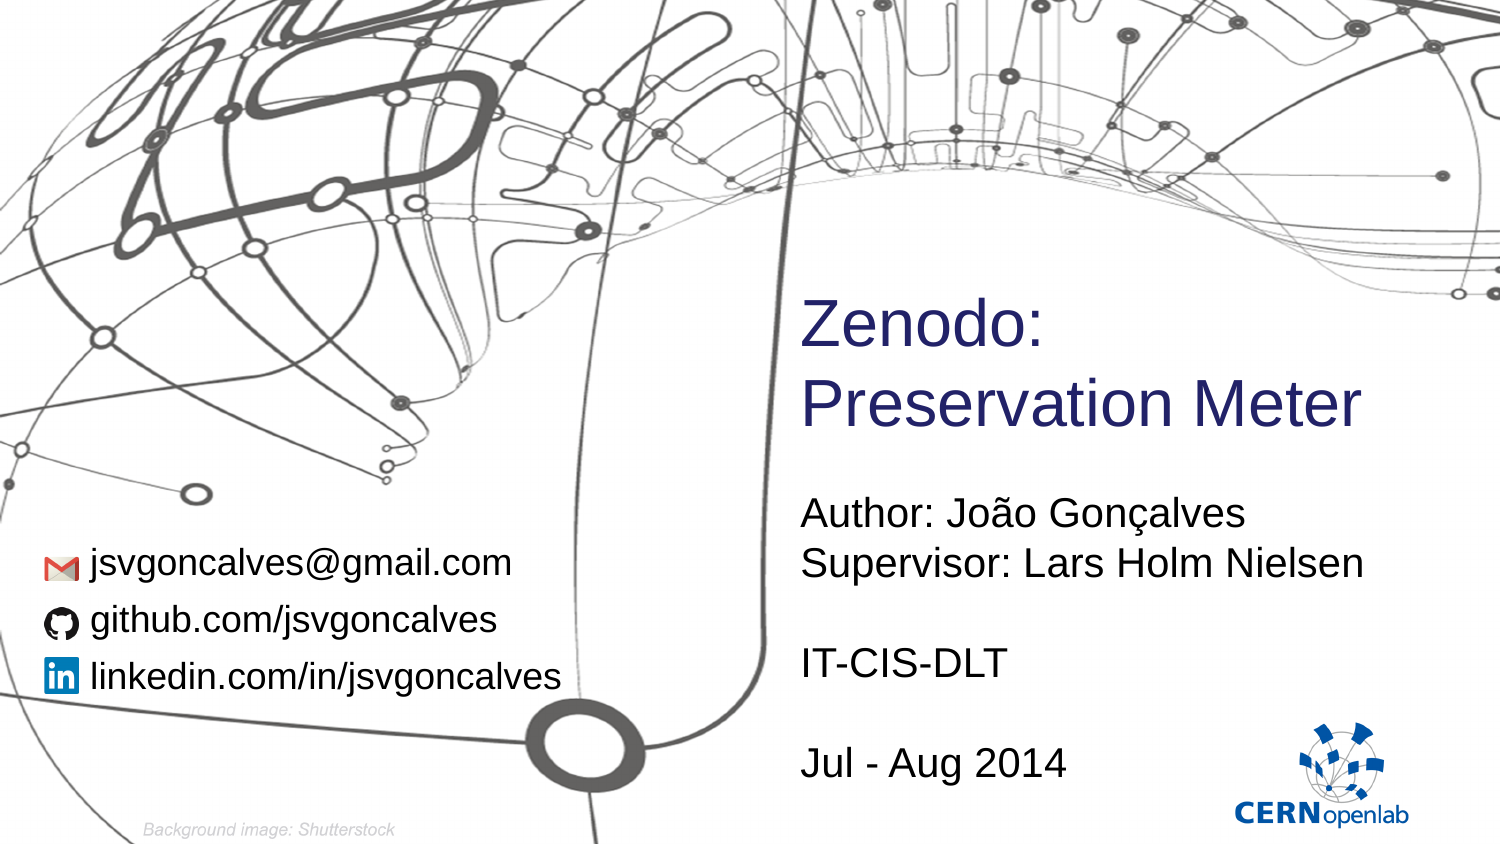

# Zenodo: Preservation Meter
Author: João Gonçalves
Supervisor: Lars Holm Nielsen
IT-CIS-DLT
Jul - Aug 2014
jsvgoncalves@gmail.com
github.com/jsvgoncalves
linkedin.com/in/jsvgoncalves